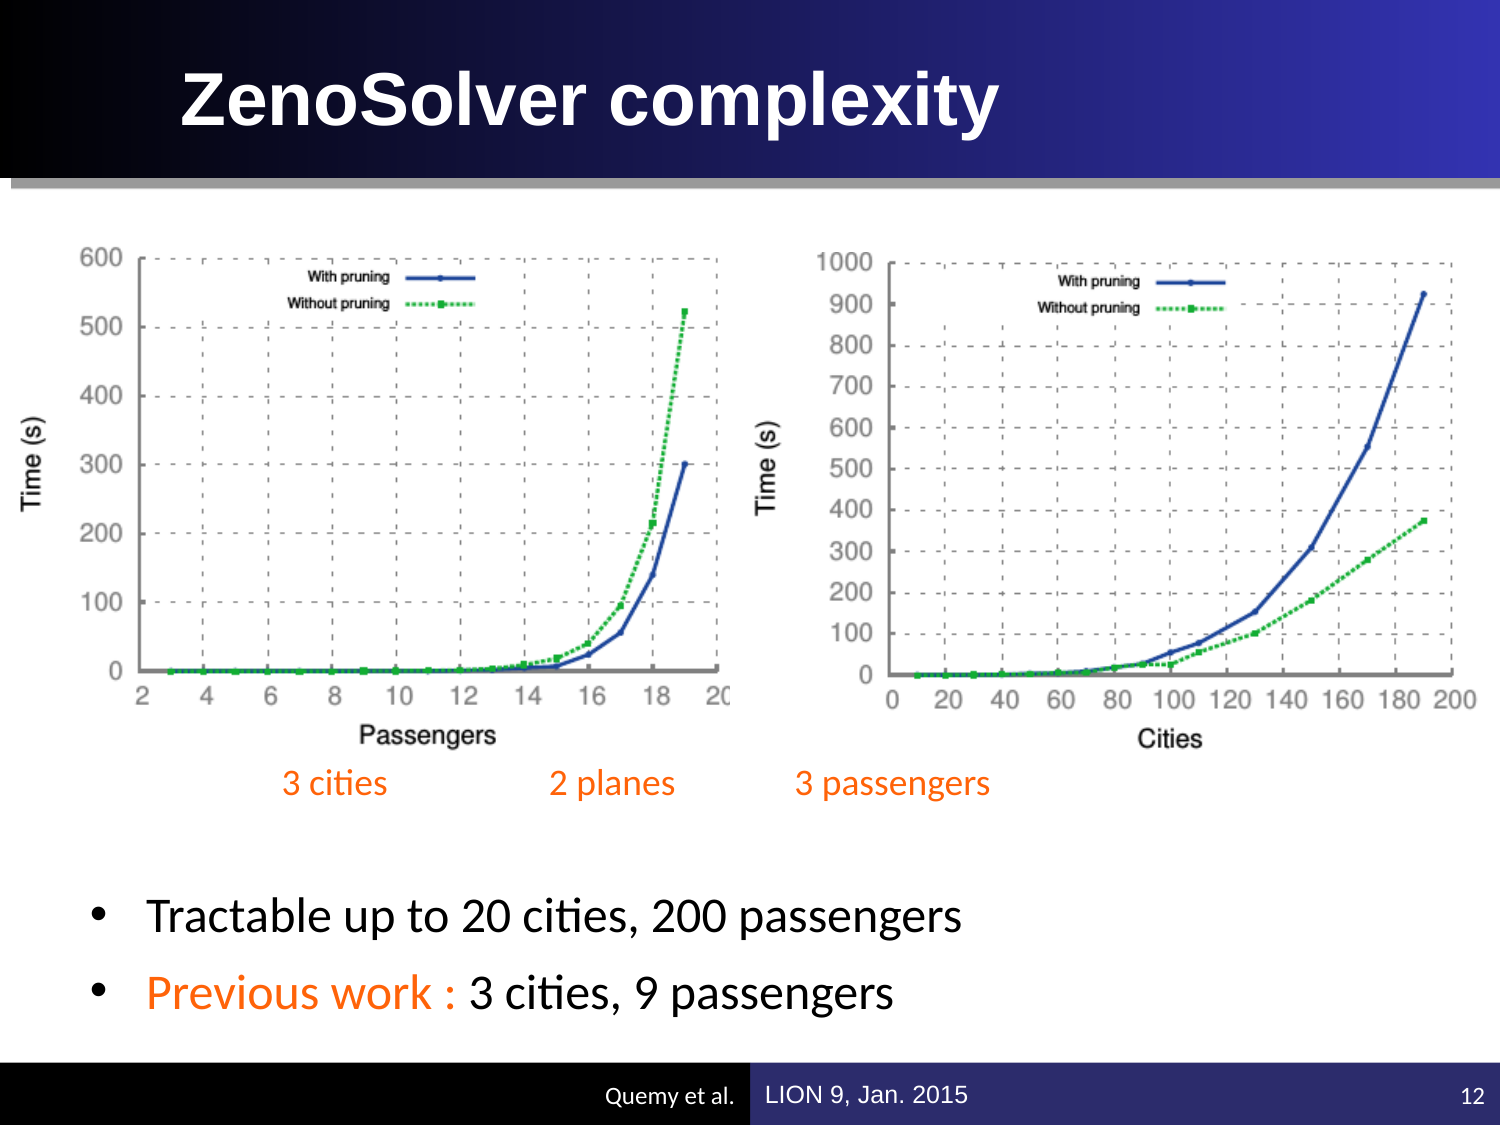

#
ZenoSolver complexity
 3 cities 2 planes 3 passengers
Tractable up to 20 cities, 200 passengers
Previous work : 3 cities, 9 passengers
12